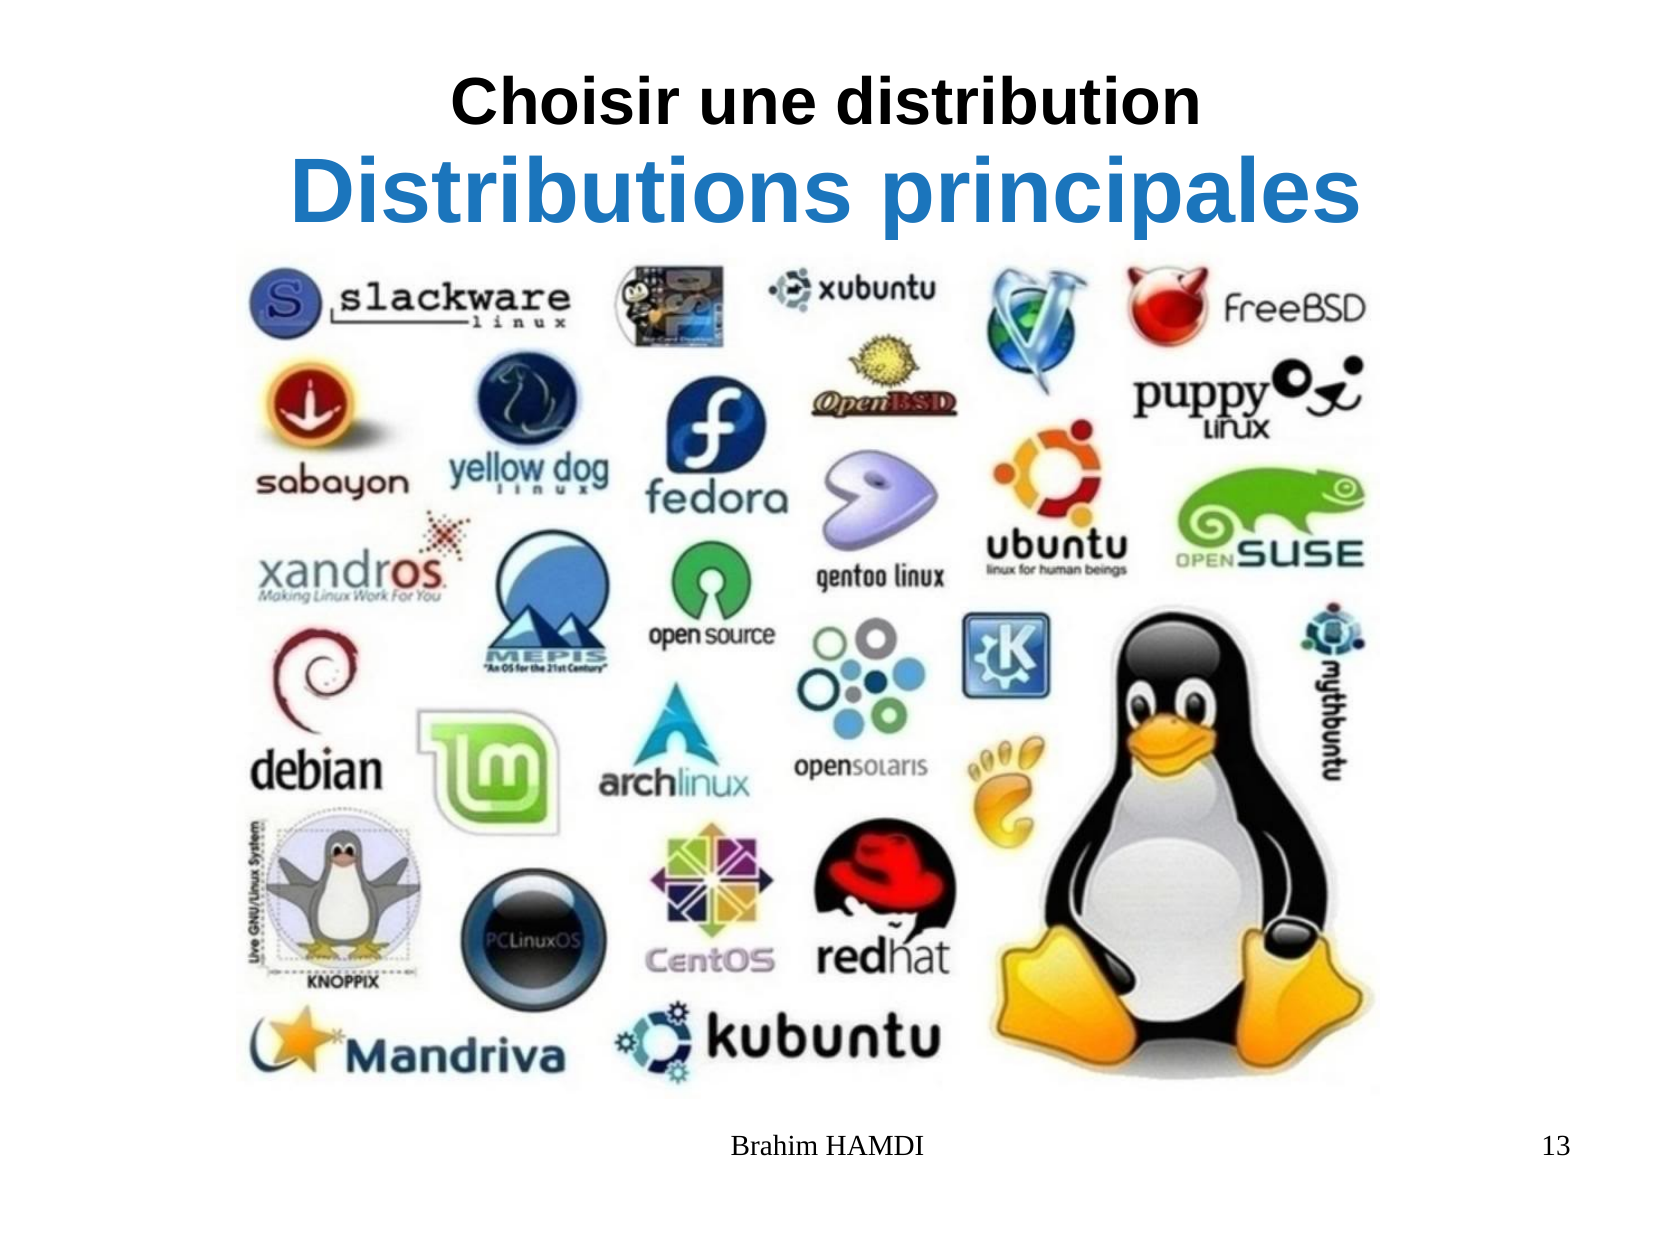

# Choisir une distribution Distributions principales
Brahim HAMDI
13